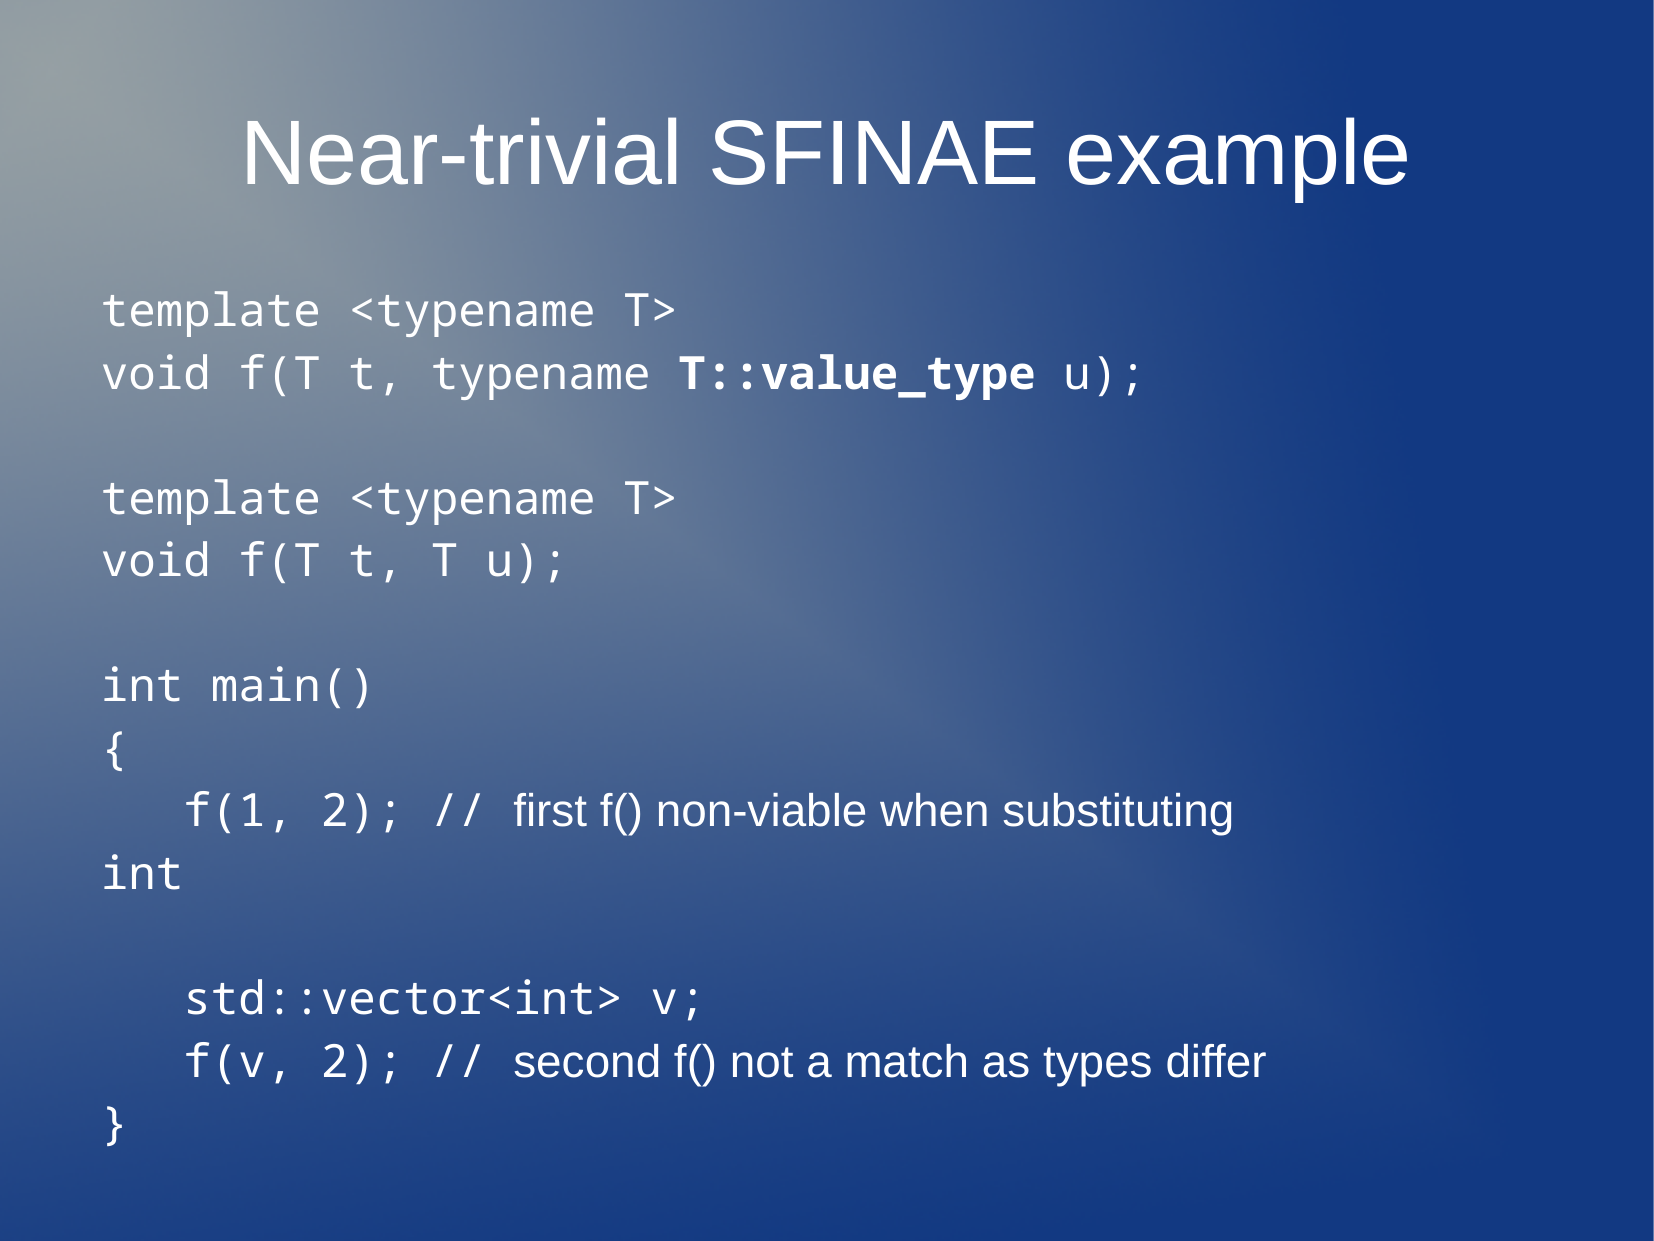

# Near-trivial SFINAE example
template <typename T>
void f(T t, typename T::value_type u);
template <typename T>
void f(T t, T u);
int main()
{
 f(1, 2); // first f() non-viable when substituting int
 std::vector<int> v;
 f(v, 2); // second f() not a match as types differ
}